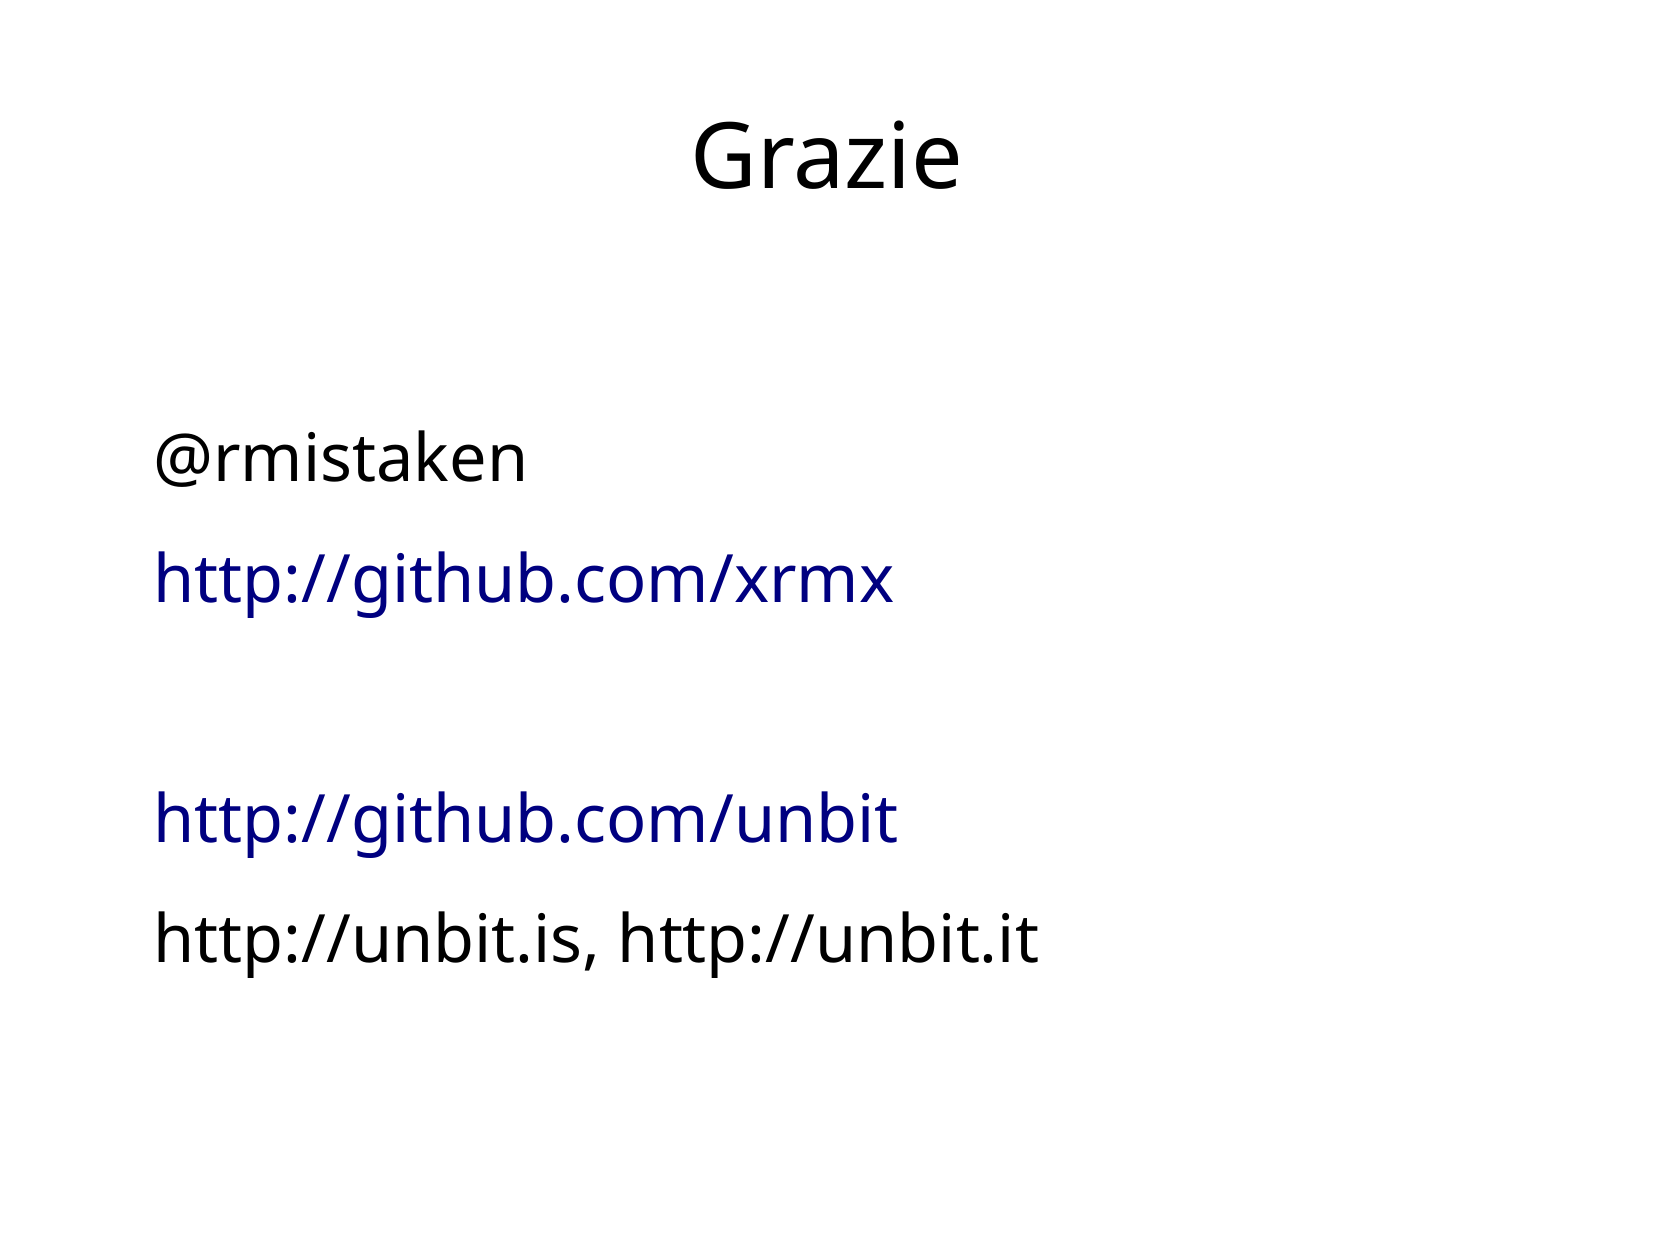

# Grazie
@rmistaken
http://github.com/xrmx
http://github.com/unbit
http://unbit.is, http://unbit.it